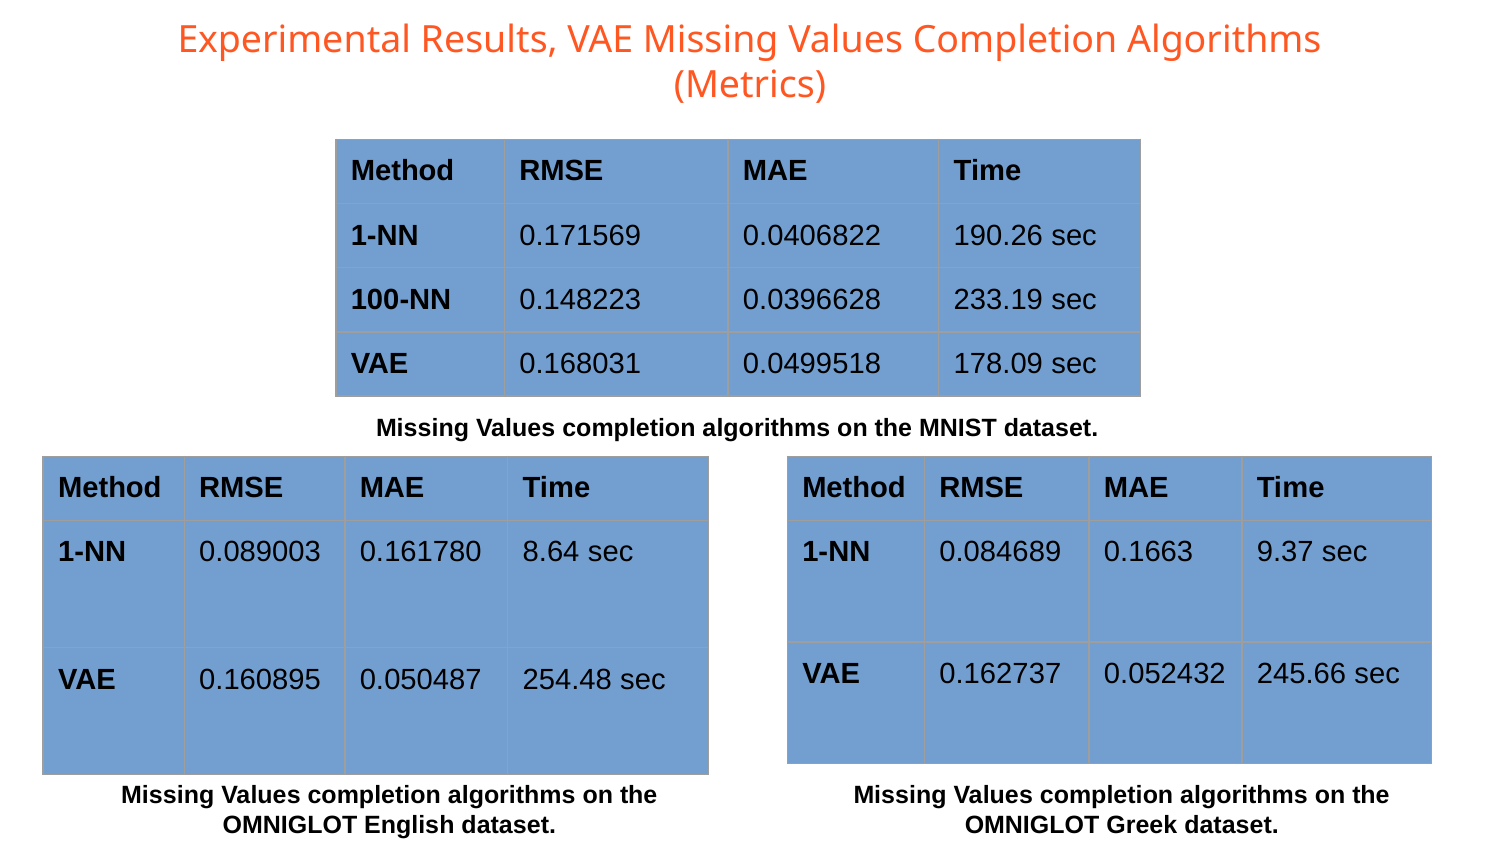

# Experimental Results, VAE Missing Values Completion Algorithms (Metrics)
| Method | RMSE | MAE | Time |
| --- | --- | --- | --- |
| 1-NN | 0.171569 | 0.0406822 | 190.26 sec |
| 100-NN | 0.148223 | 0.0396628 | 233.19 sec |
| VAE | 0.168031 | 0.0499518 | 178.09 sec |
Missing Values completion algorithms on the MNIST dataset.
| Method | RMSE | MAE | Time |
| --- | --- | --- | --- |
| 1-NN | 0.089003 | 0.161780 | 8.64 sec |
| VAE | 0.160895 | 0.050487 | 254.48 sec |
| Method | RMSE | MAE | Time |
| --- | --- | --- | --- |
| 1-NN | 0.084689 | 0.1663 | 9.37 sec |
| VAE | 0.162737 | 0.052432 | 245.66 sec |
Missing Values completion algorithms on the OMNIGLOT English dataset.
Missing Values completion algorithms on the OMNIGLOT Greek dataset.